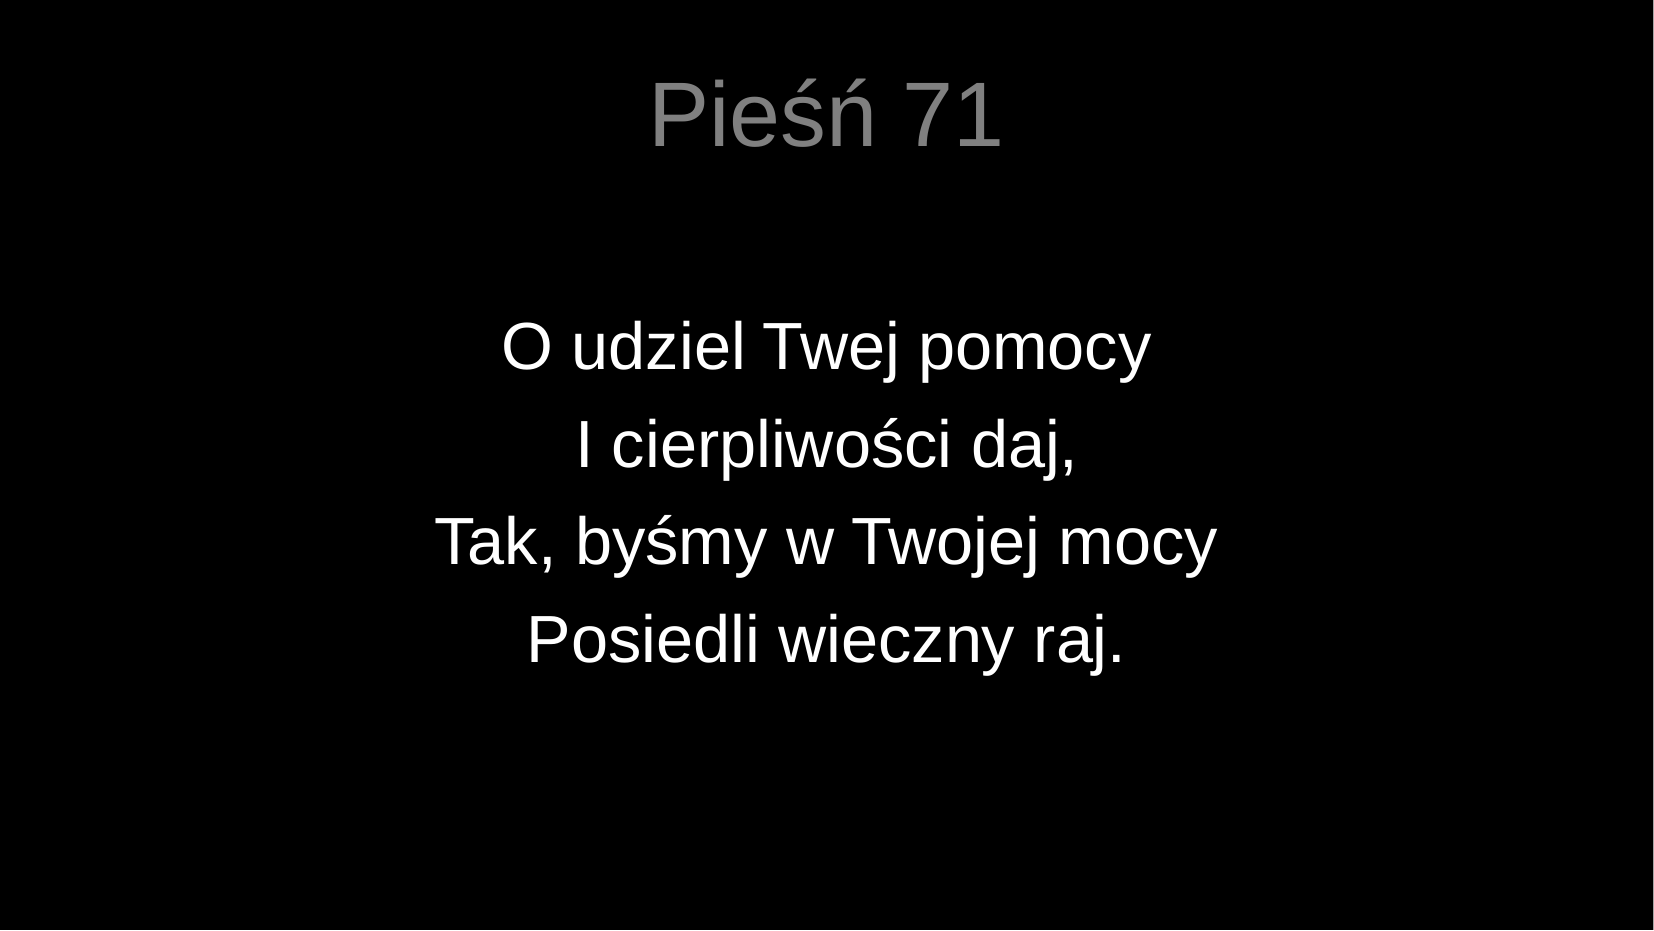

# Pieśń 71
O udziel Twej pomocy
I cierpliwości daj,
Tak, byśmy w Twojej mocy
Posiedli wieczny raj.